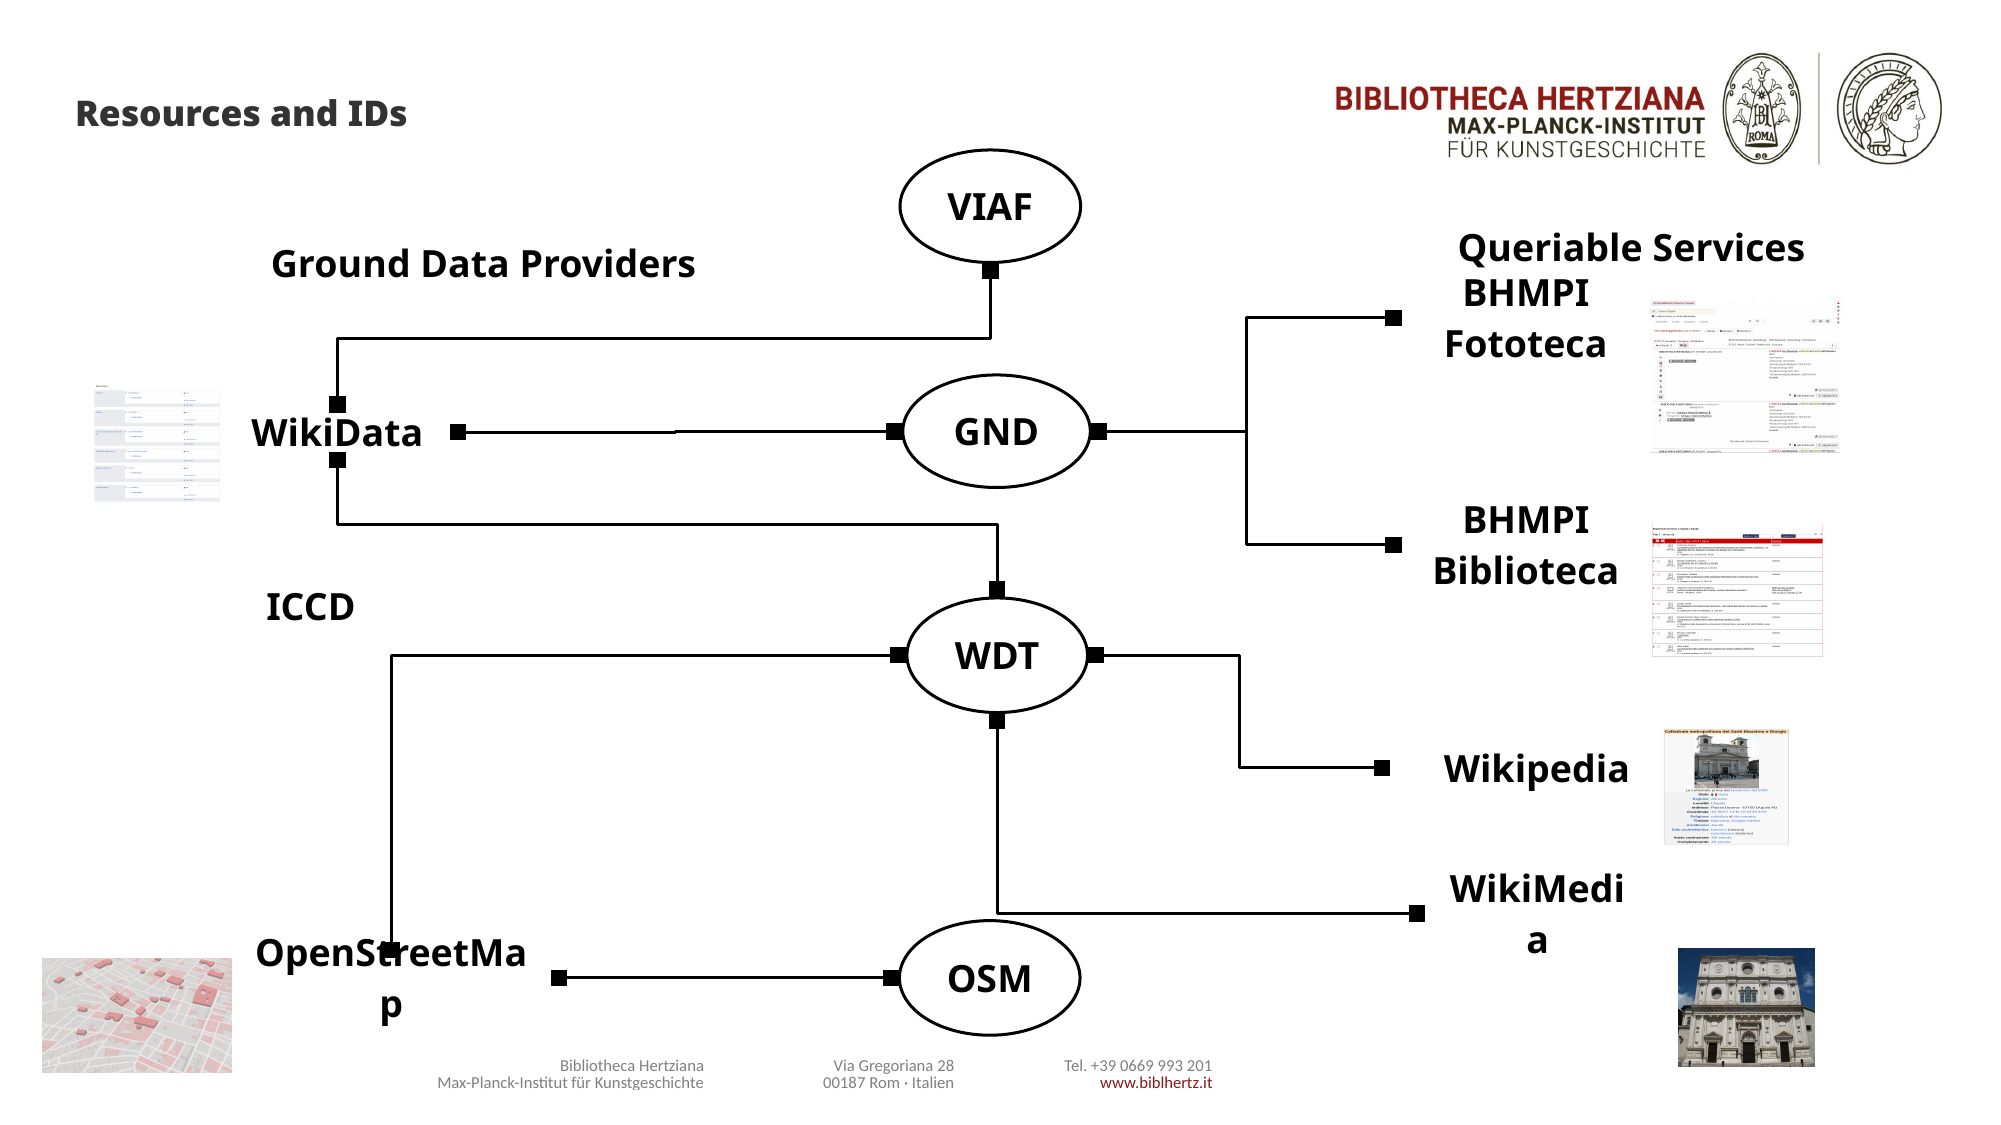

# Resources and IDs
VIAF
Queriable Services
Ground Data Providers
BHMPI
Fototeca
GND
WikiData
BHMPI
Biblioteca
ICCD
WDT
Wikipedia
WikiMedia
OSM
OpenStreetMap